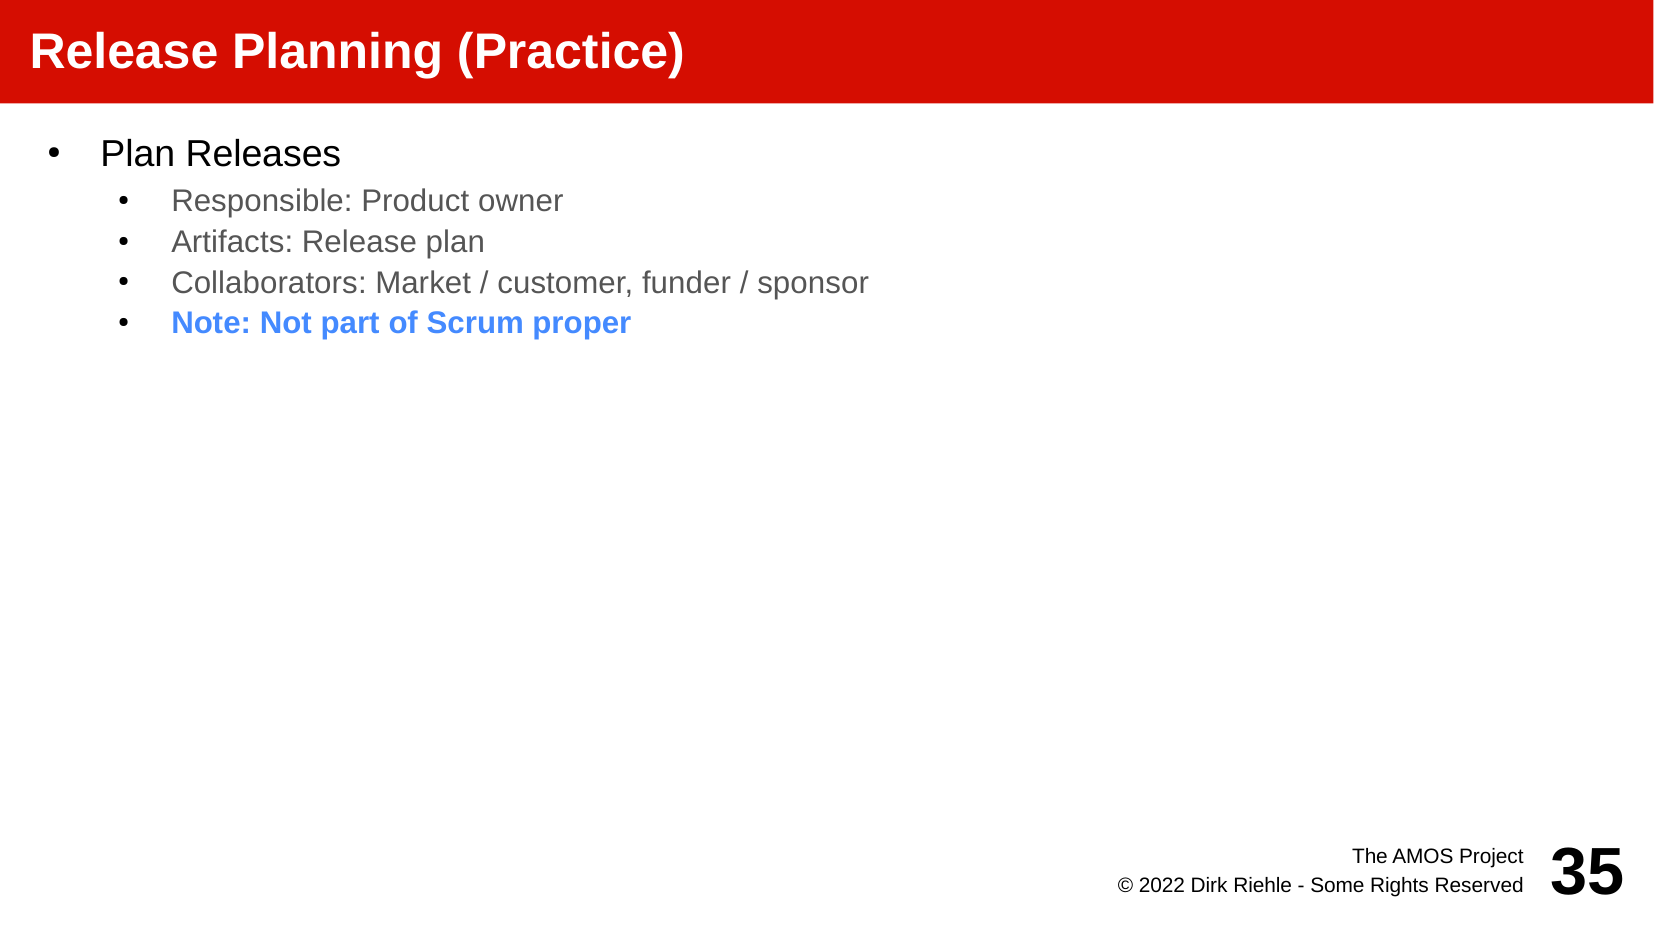

# Release Planning (Practice)
Plan Releases
Responsible: Product owner
Artifacts: Release plan
Collaborators: Market / customer, funder / sponsor
Note: Not part of Scrum proper
The AMOS Project
35
© 2022 Dirk Riehle - Some Rights Reserved